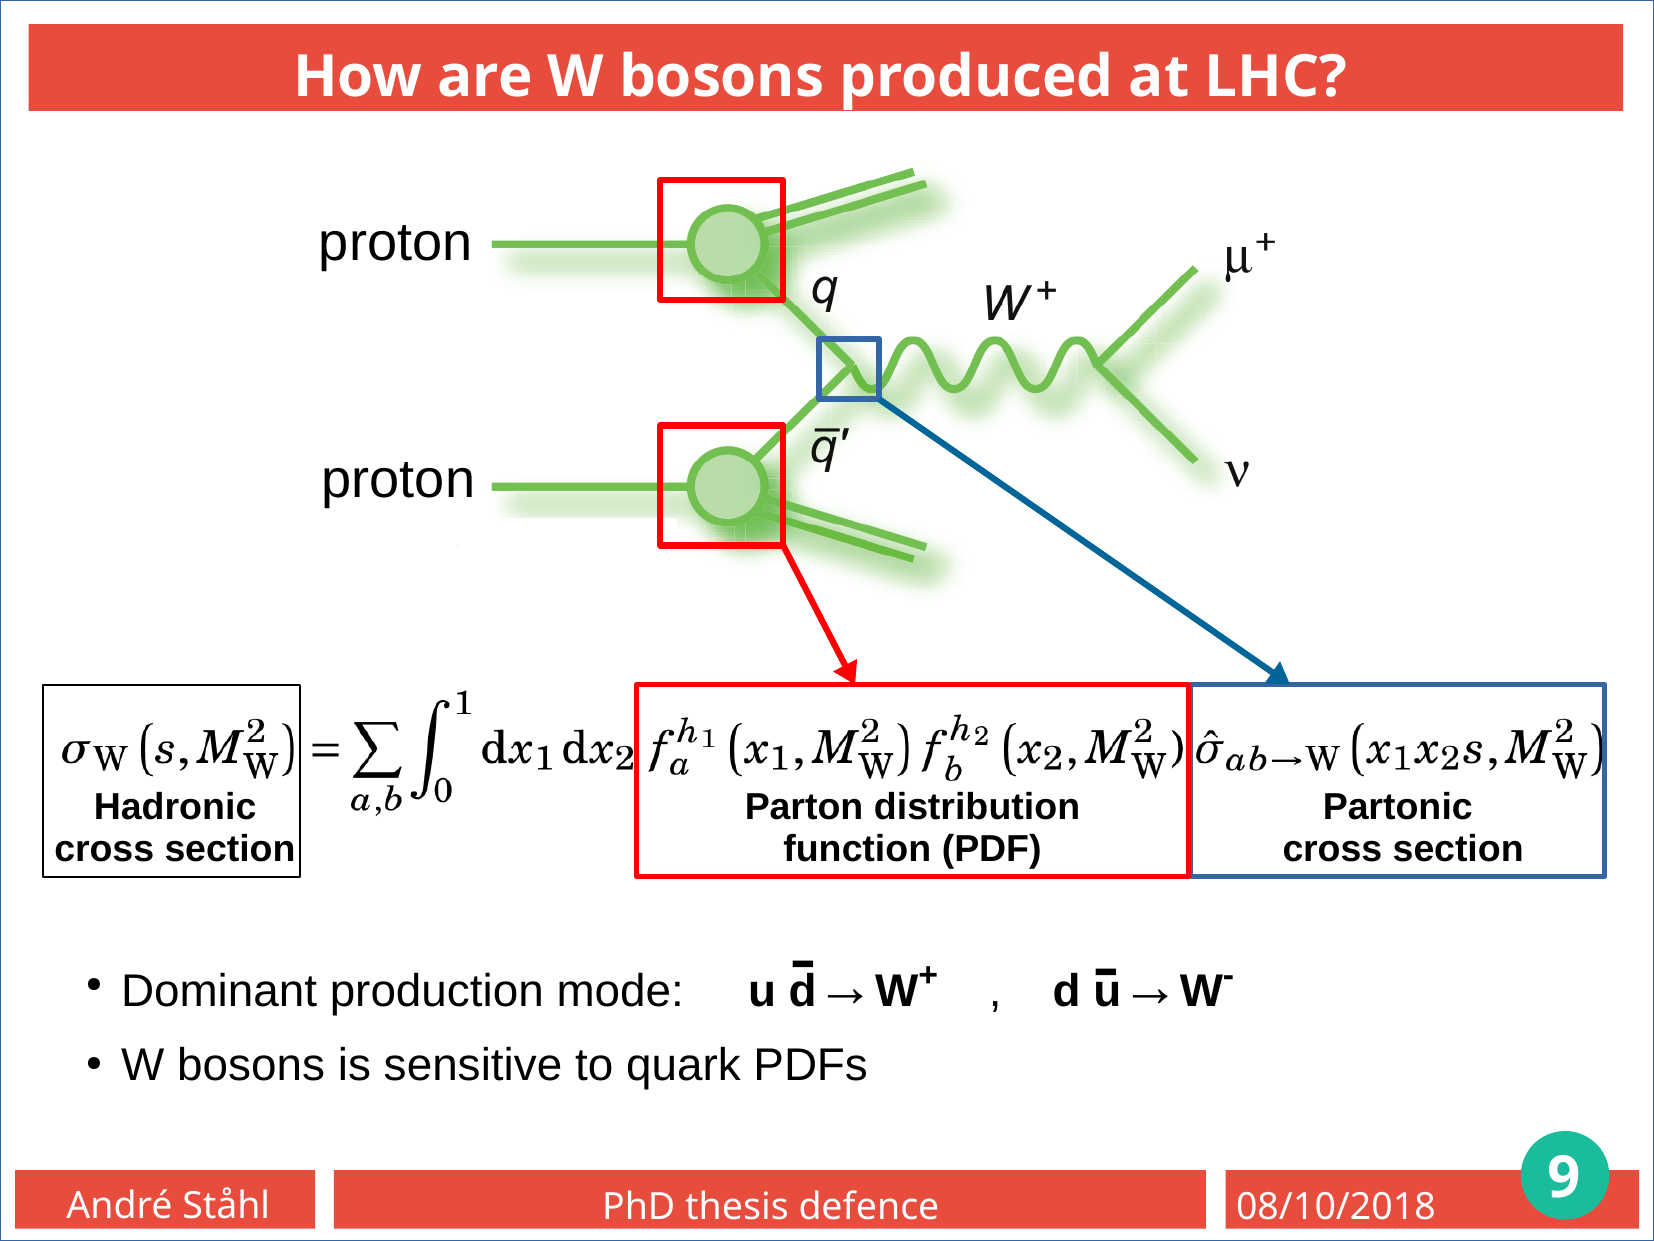

# How are W bosons produced at LHC?
-
proton
proton
Hadronic
cross section
Parton distribution
function (PDF)
Partonic
 cross section
Dominant production mode: u d→W+ , d u→W-
W bosons is sensitive to quark PDFs
-
-
9
08/10/2018